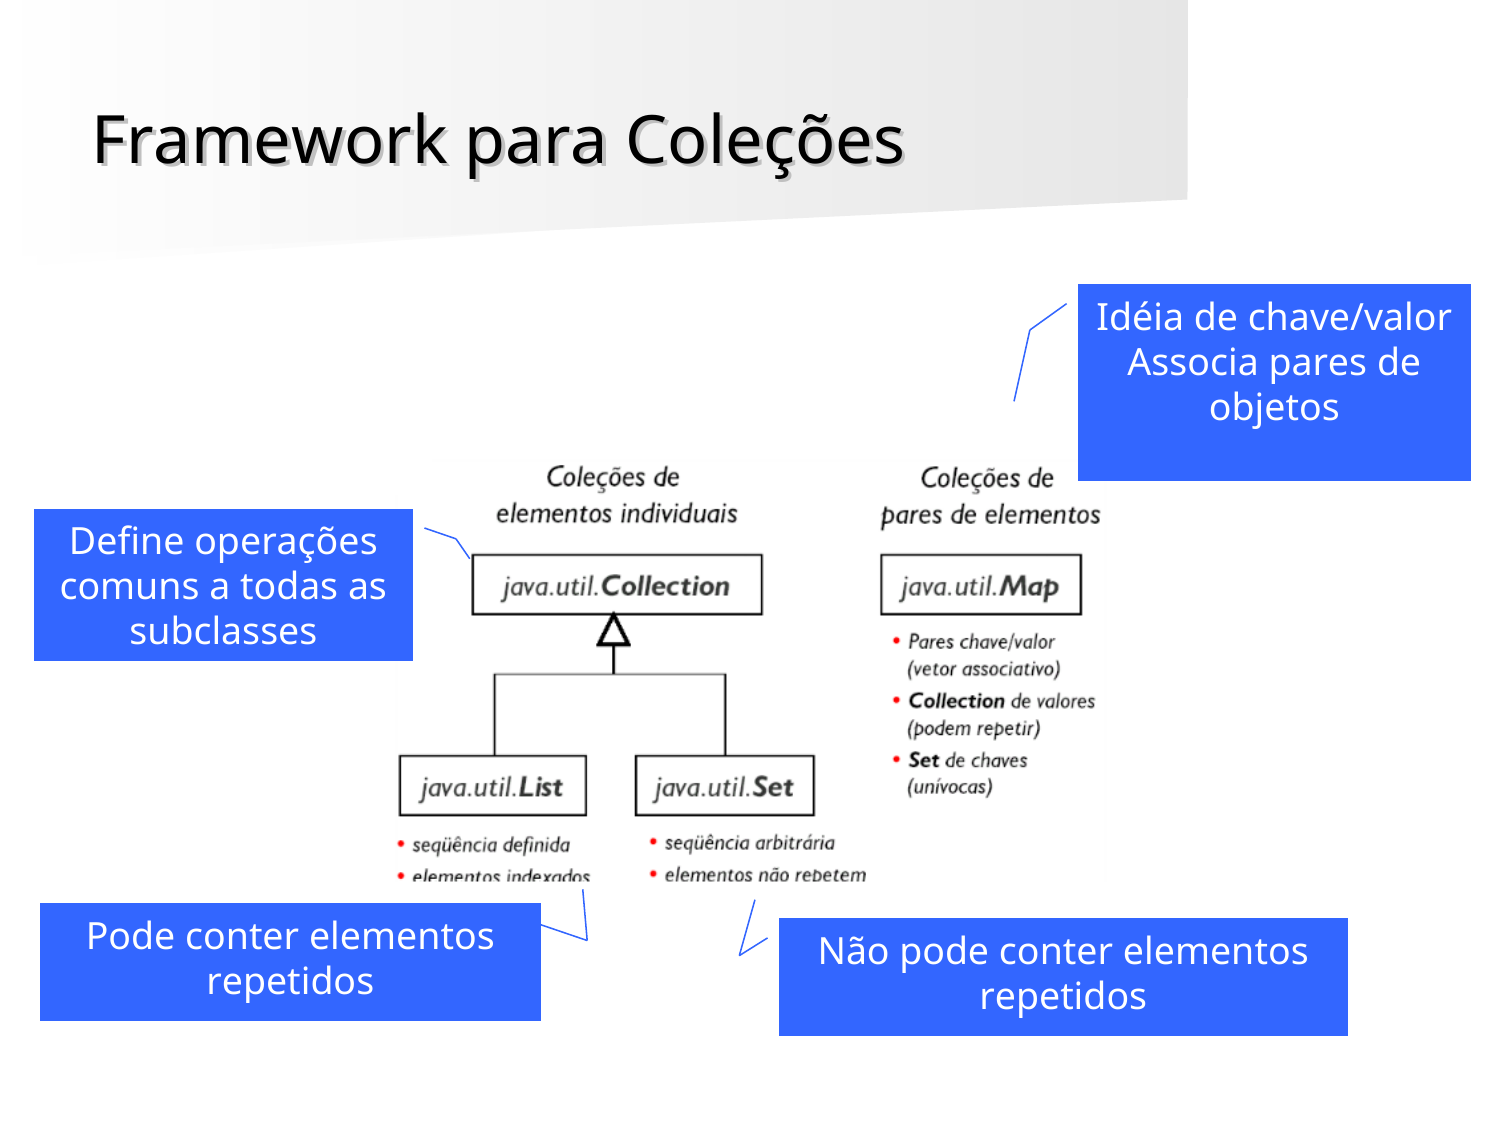

# Framework para Coleções
Idéia de chave/valor
Associa pares de objetos
Define operações comuns a todas as subclasses
Pode conter elementos repetidos
Não pode conter elementos repetidos